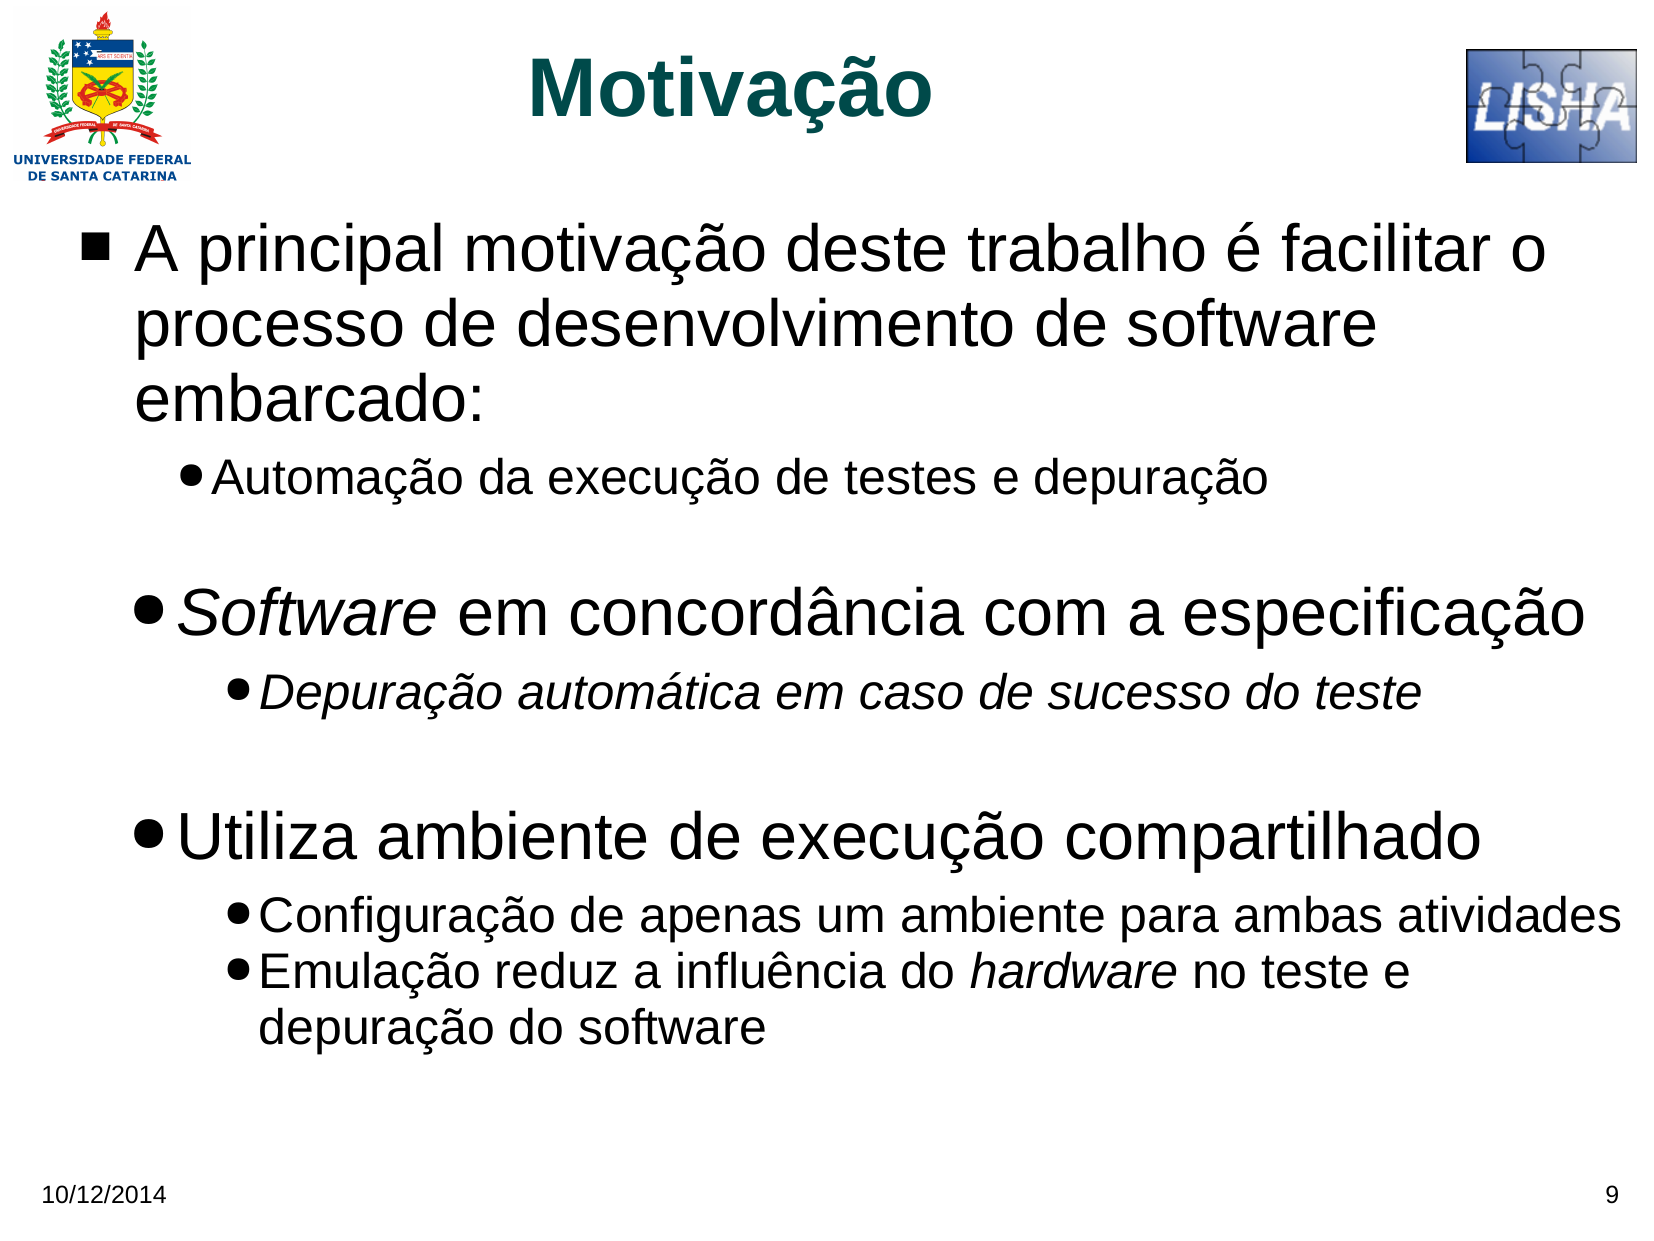

# Motivação
A principal motivação deste trabalho é facilitar o processo de desenvolvimento de software embarcado:
Automação da execução de testes e depuração
Software em concordância com a especificação
Depuração automática em caso de sucesso do teste
Utiliza ambiente de execução compartilhado
Configuração de apenas um ambiente para ambas atividades
Emulação reduz a influência do hardware no teste e depuração do software